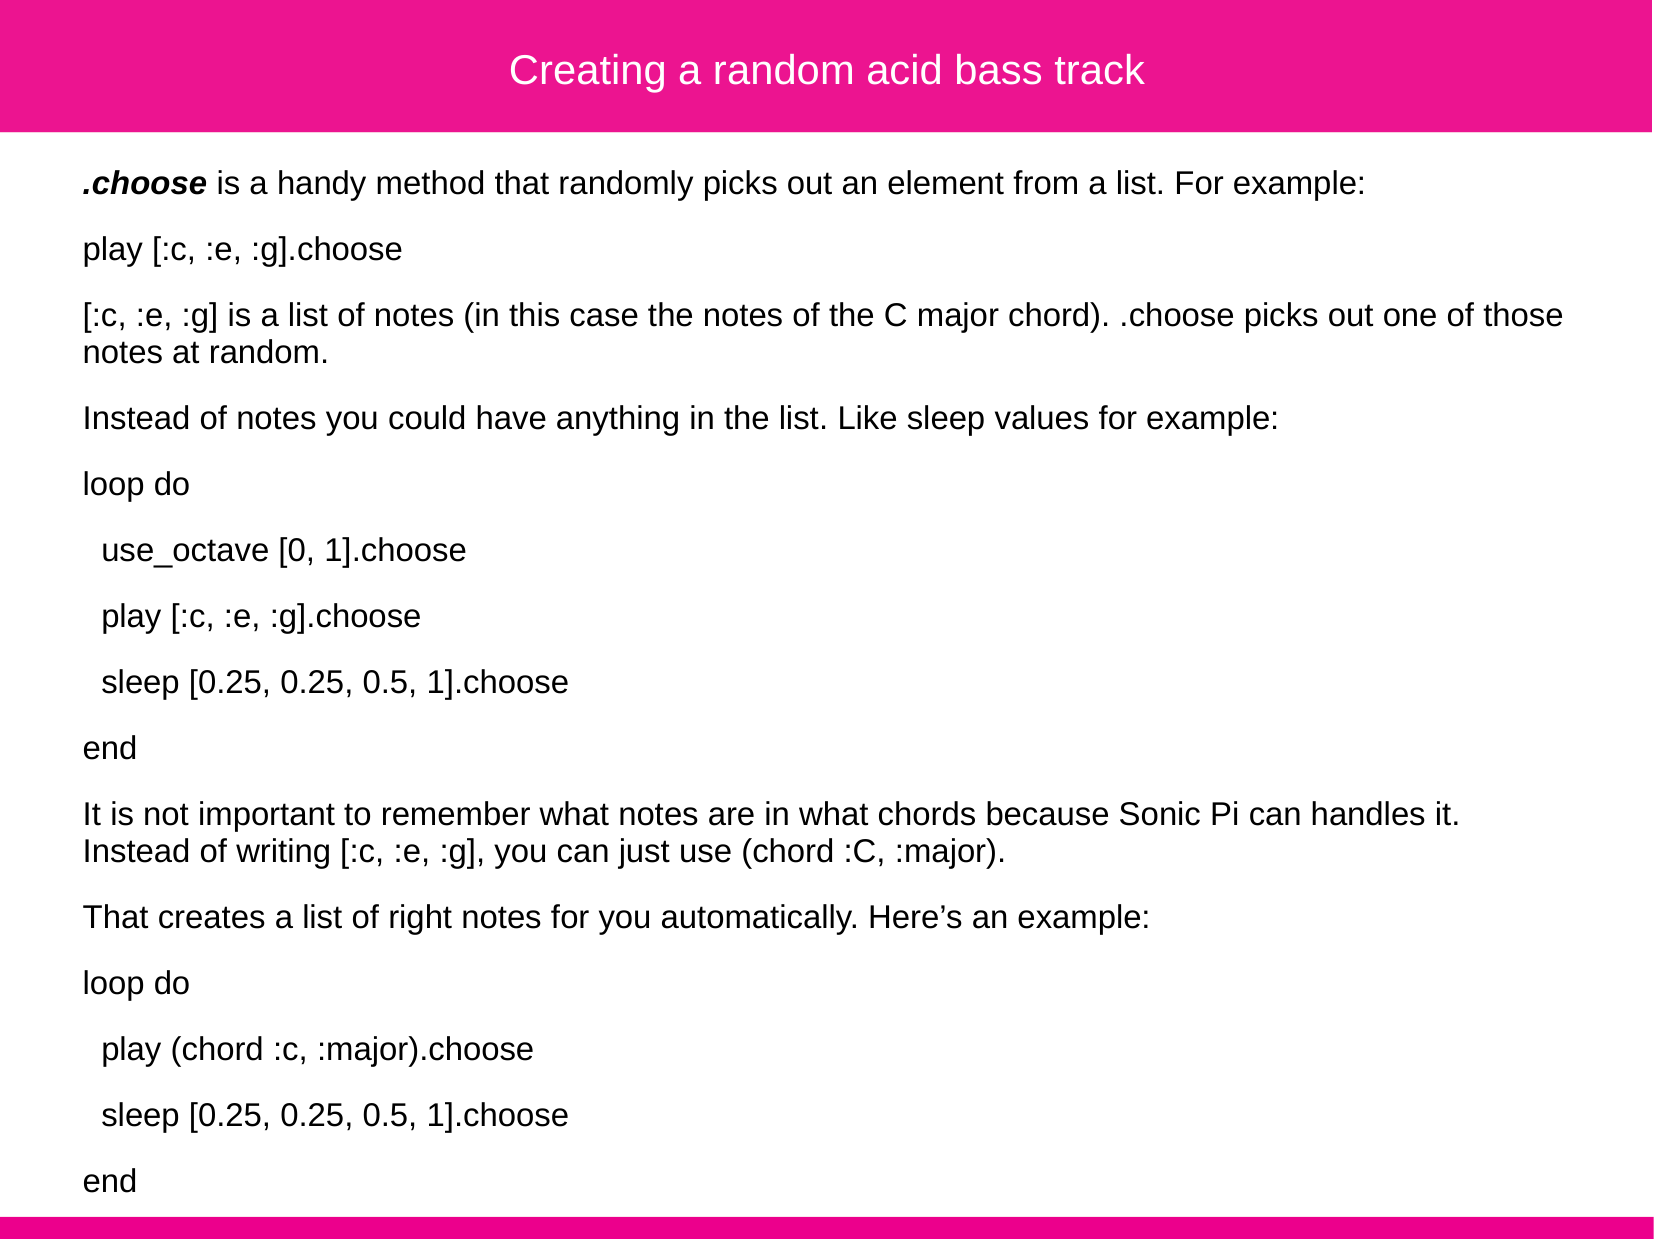

Creating a random acid bass track
# .choose is a handy method that randomly picks out an element from a list. For example:
play [:c, :e, :g].choose
[:c, :e, :g] is a list of notes (in this case the notes of the C major chord). .choose picks out one of those notes at random.
Instead of notes you could have anything in the list. Like sleep values for example:
loop do
 use_octave [0, 1].choose
 play [:c, :e, :g].choose
 sleep [0.25, 0.25, 0.5, 1].choose
end
It is not important to remember what notes are in what chords because Sonic Pi can handles it. Instead of writing [:c, :e, :g], you can just use (chord :C, :major).
That creates a list of right notes for you automatically. Here’s an example:
loop do
 play (chord :c, :major).choose
 sleep [0.25, 0.25, 0.5, 1].choose
end